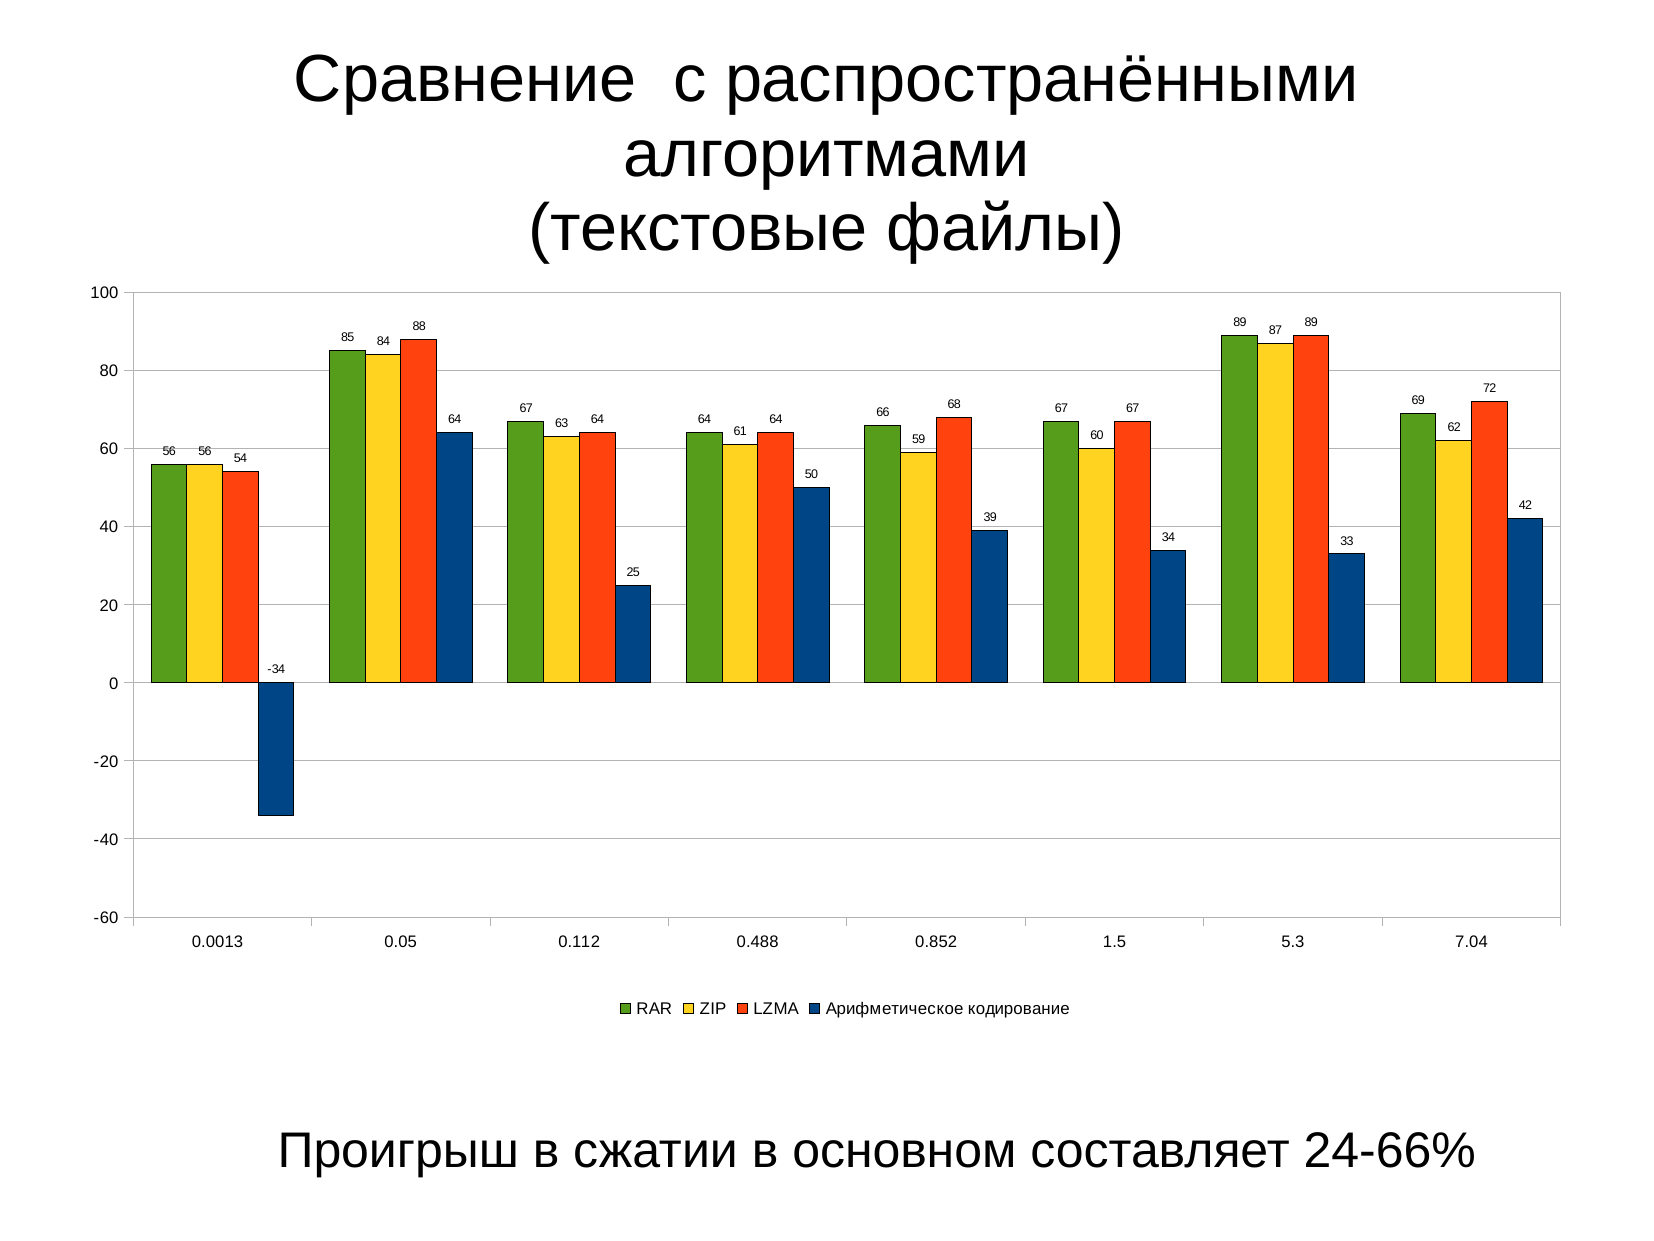

# Сравнение с распространёнными алгоритмами (текстовые файлы)
### Chart
| Category | RAR | ZIP | LZMA | Арифметическое кодирование |
|---|---|---|---|---|
| 0.0013 | 56.0 | 56.0 | 54.0 | -34.0 |
| 0.05 | 85.0 | 84.0 | 88.0 | 64.0 |
| 0.112 | 67.0 | 63.0 | 64.0 | 25.0 |
| 0.488 | 64.0 | 61.0 | 64.0 | 50.0 |
| 0.852 | 66.0 | 59.0 | 68.0 | 39.0 |
| 1.5 | 67.0 | 60.0 | 67.0 | 34.0 |
| 5.3 | 89.0 | 87.0 | 89.0 | 33.0 |
| 7.04 | 69.0 | 62.0 | 72.0 | 42.0 |Проигрыш в сжатии в основном составляет 24-66%